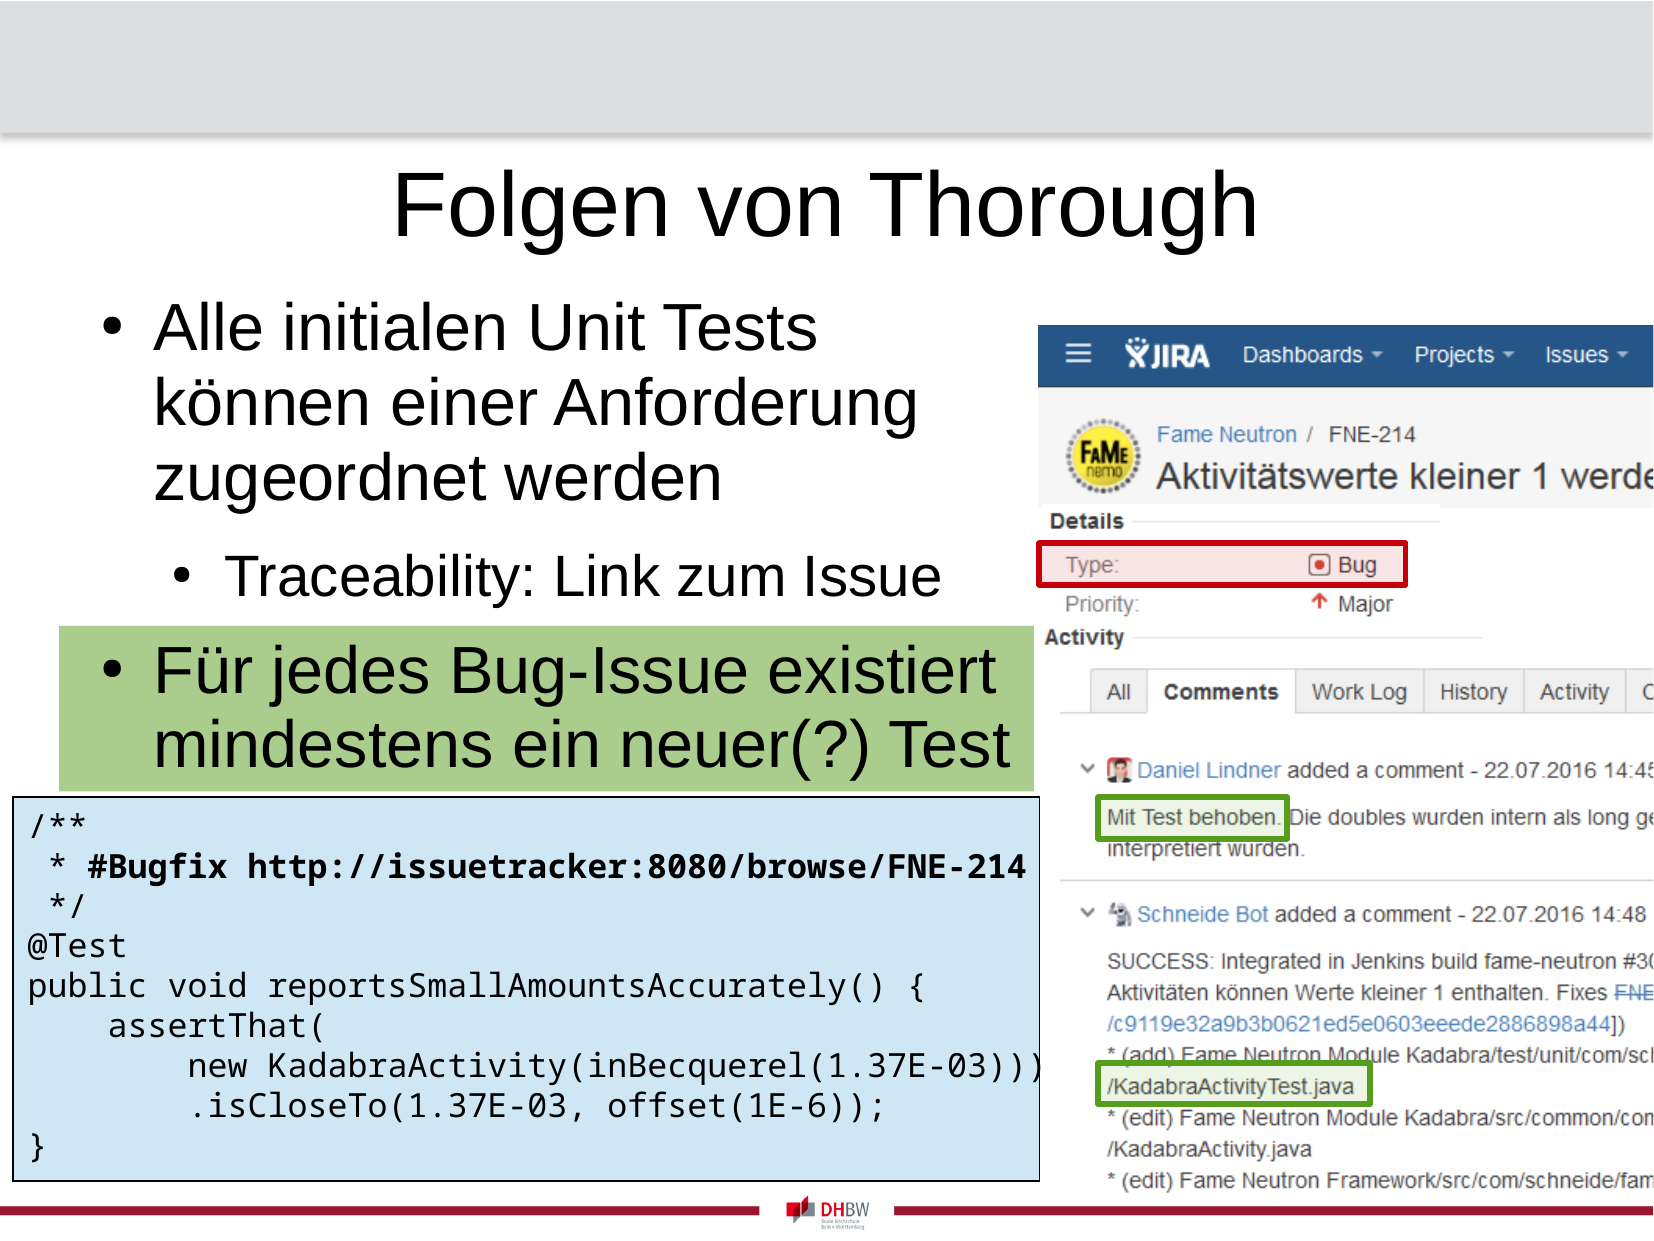

# Folgen von Thorough
Alle initialen Unit Tests können einer Anforderung zugeordnet werden
Traceability: Link zum Issue
Für jedes Bug-Issue existiert mindestens ein neuer(?) Test
/**
 * #Bugfix http://issuetracker:8080/browse/FNE-214
 */
@Test
public void reportsSmallAmountsAccurately() {
 assertThat(
 new KadabraActivity(inBecquerel(1.37E-03)))
 .isCloseTo(1.37E-03, offset(1E-6));
}